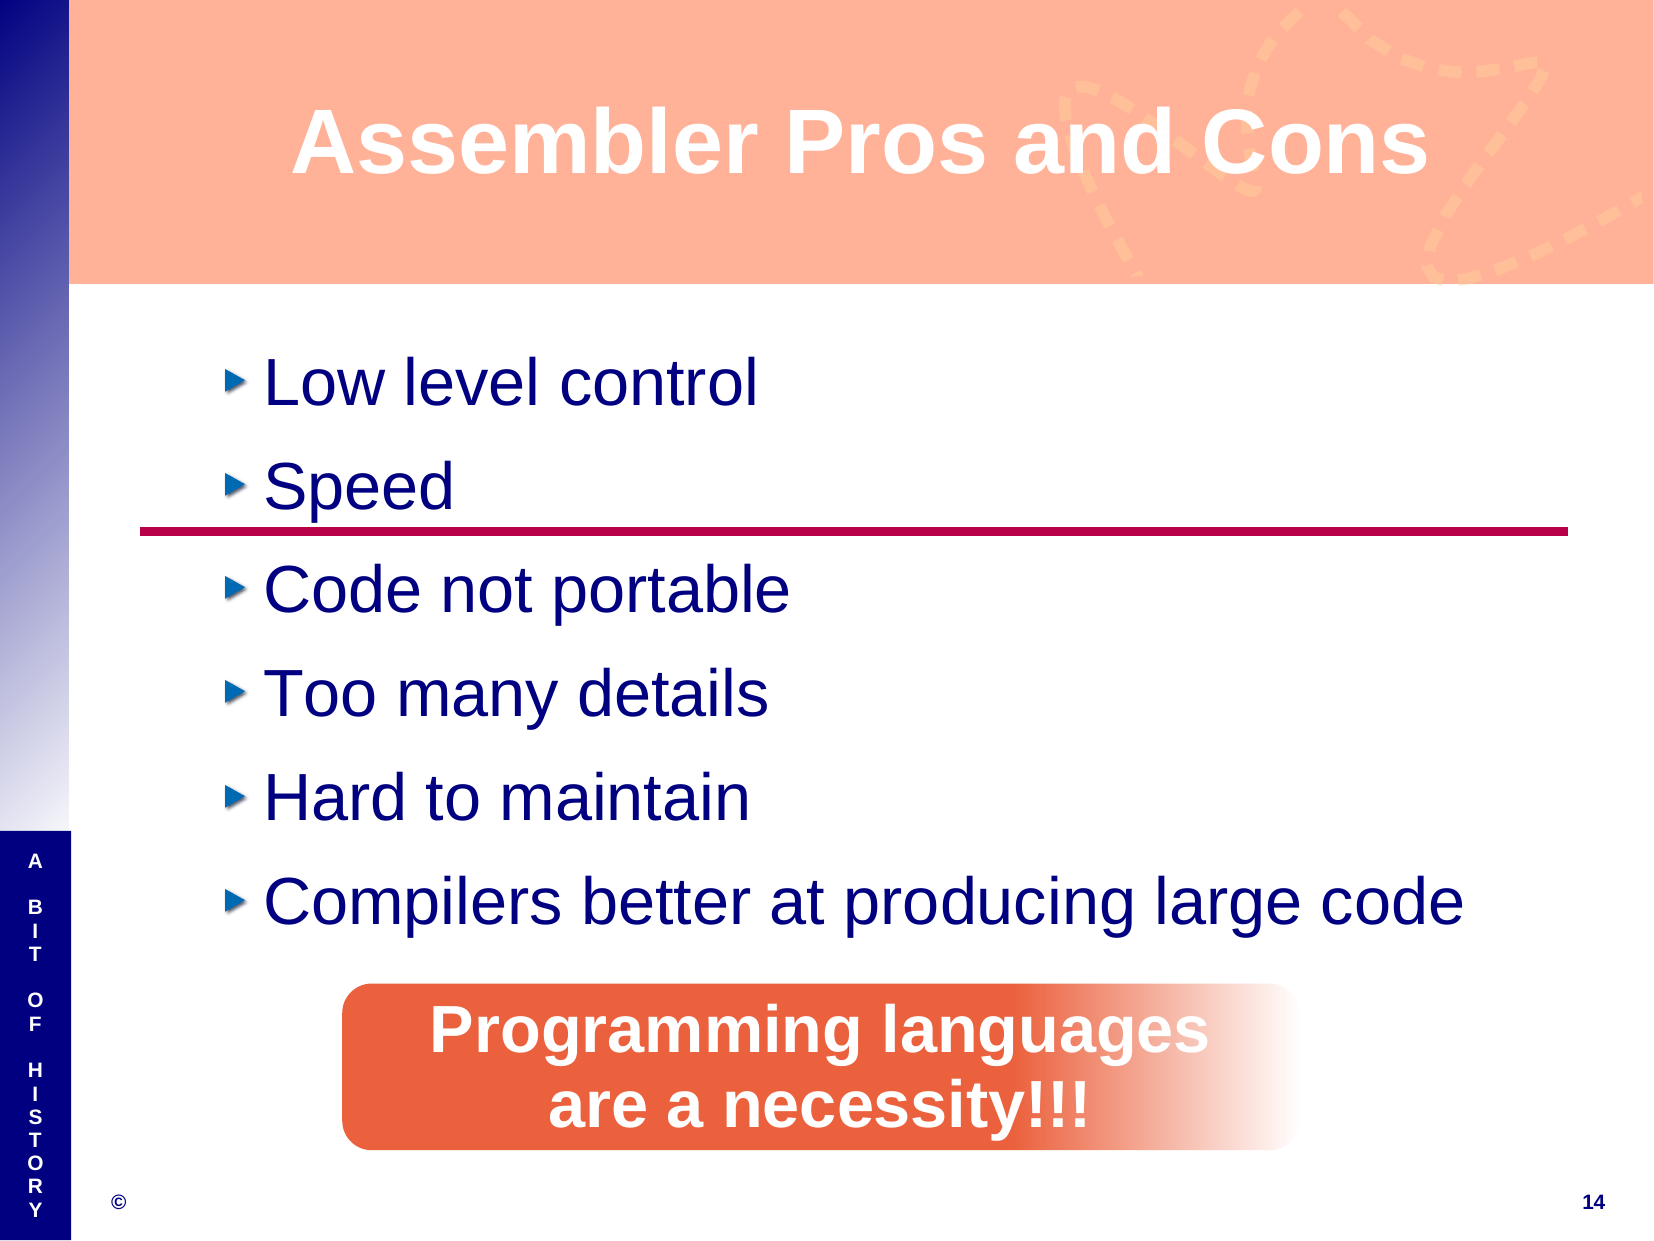

# Assembler Pros and Cons
Low level control
Speed
Code not portable
Too many details
Hard to maintain
Compilers better at producing large code
A
B
I
T
O
F
H
I
S
T
O
R
Y
Programming languages
are a necessity!!!